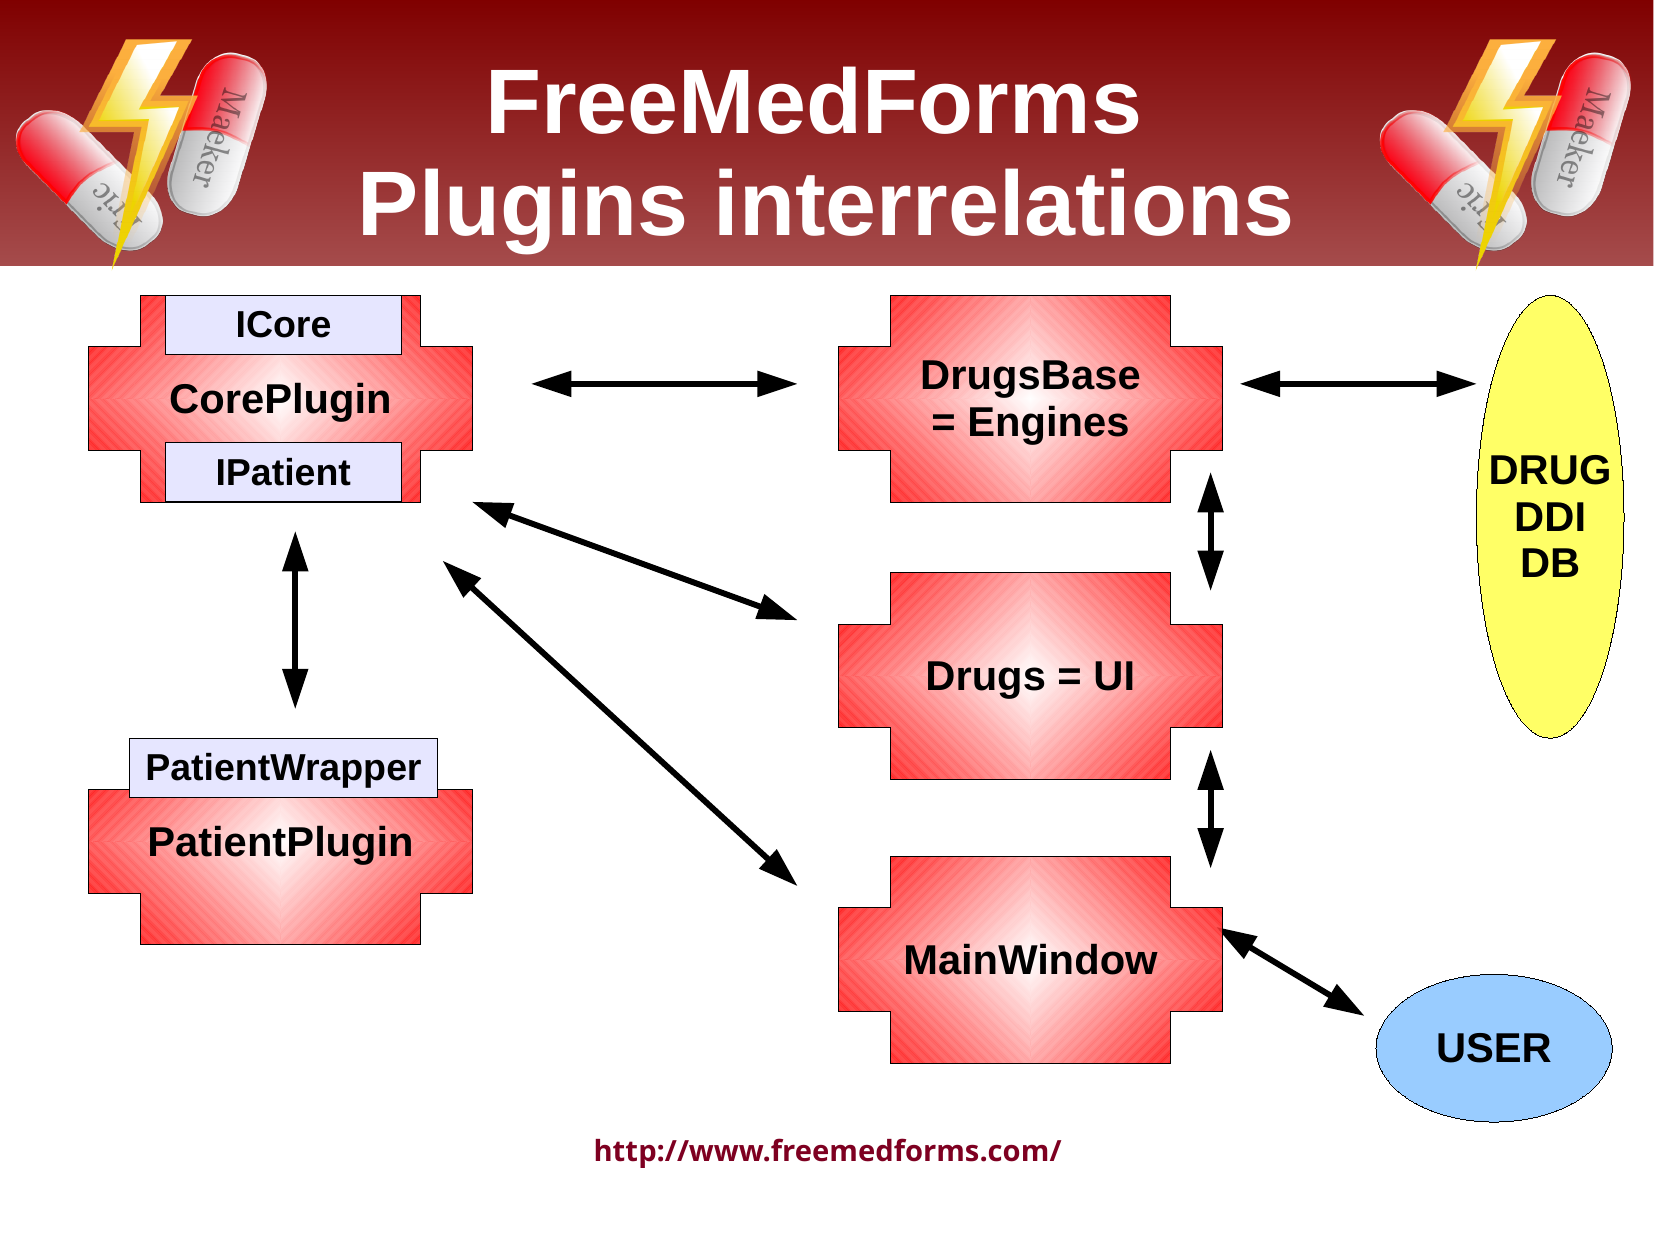

# FreeMedForms Plugins interrelations
CorePlugin
ICore
DrugsBase
= Engines
DRUG
DDI
DB
IPatient
Drugs = UI
PatientPlugin
PatientWrapper
MainWindow
USER